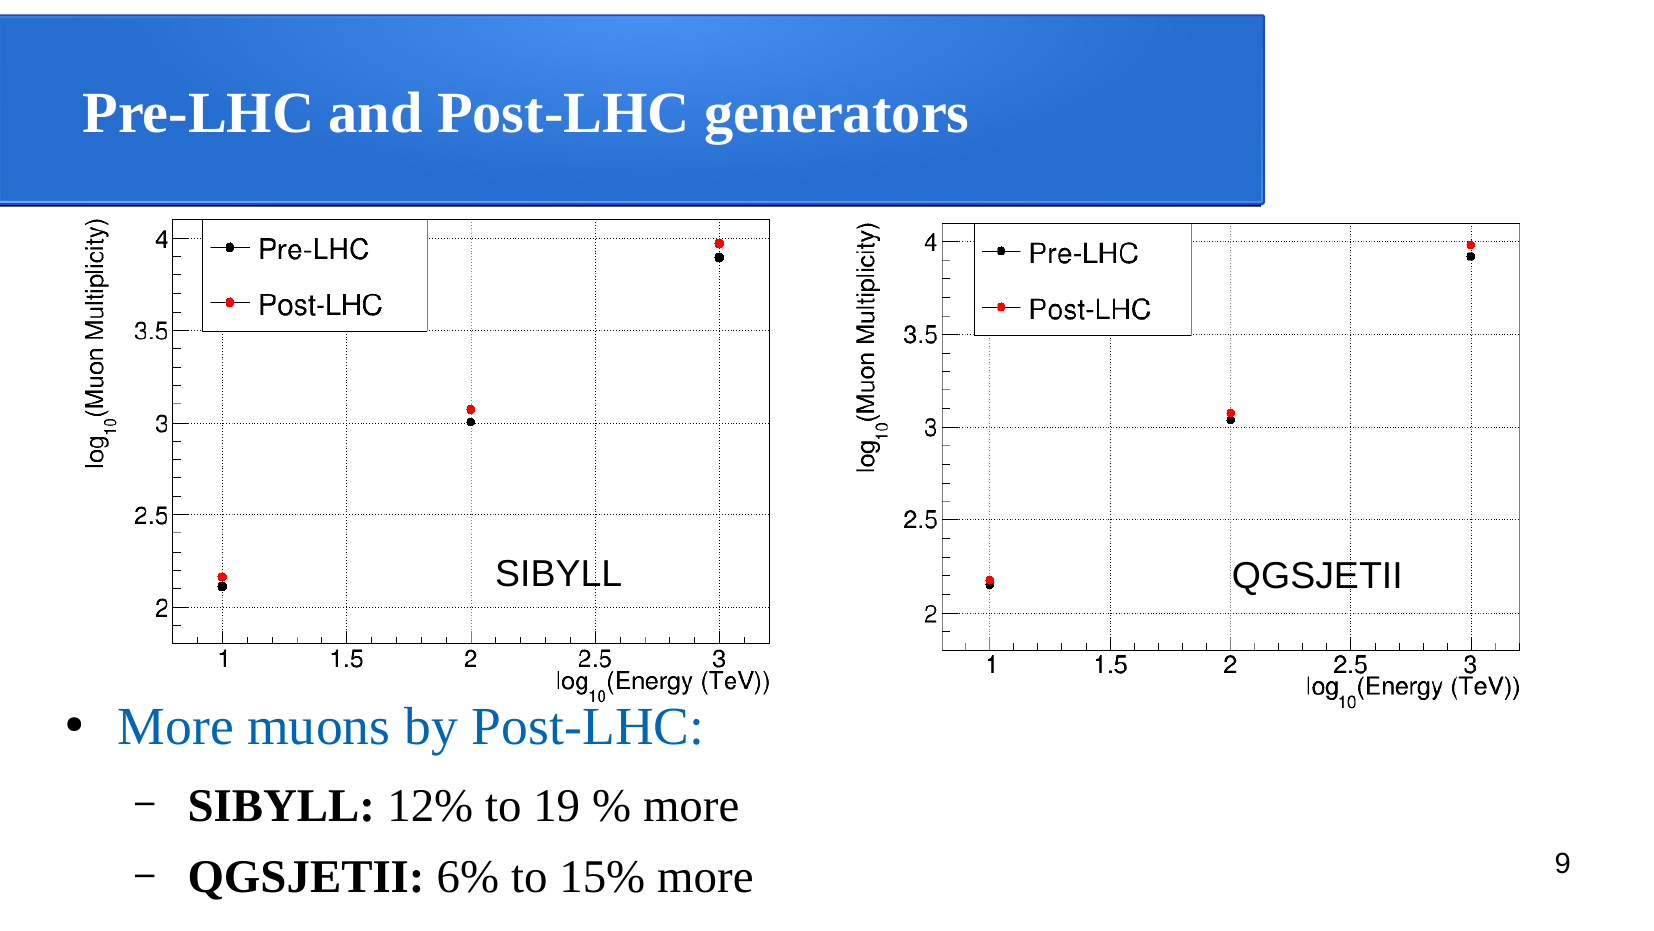

# Pre-LHC and Post-LHC generators
SIBYLL
QGSJETII
More muons by Post-LHC:
SIBYLL: 12% to 19 % more
QGSJETII: 6% to 15% more